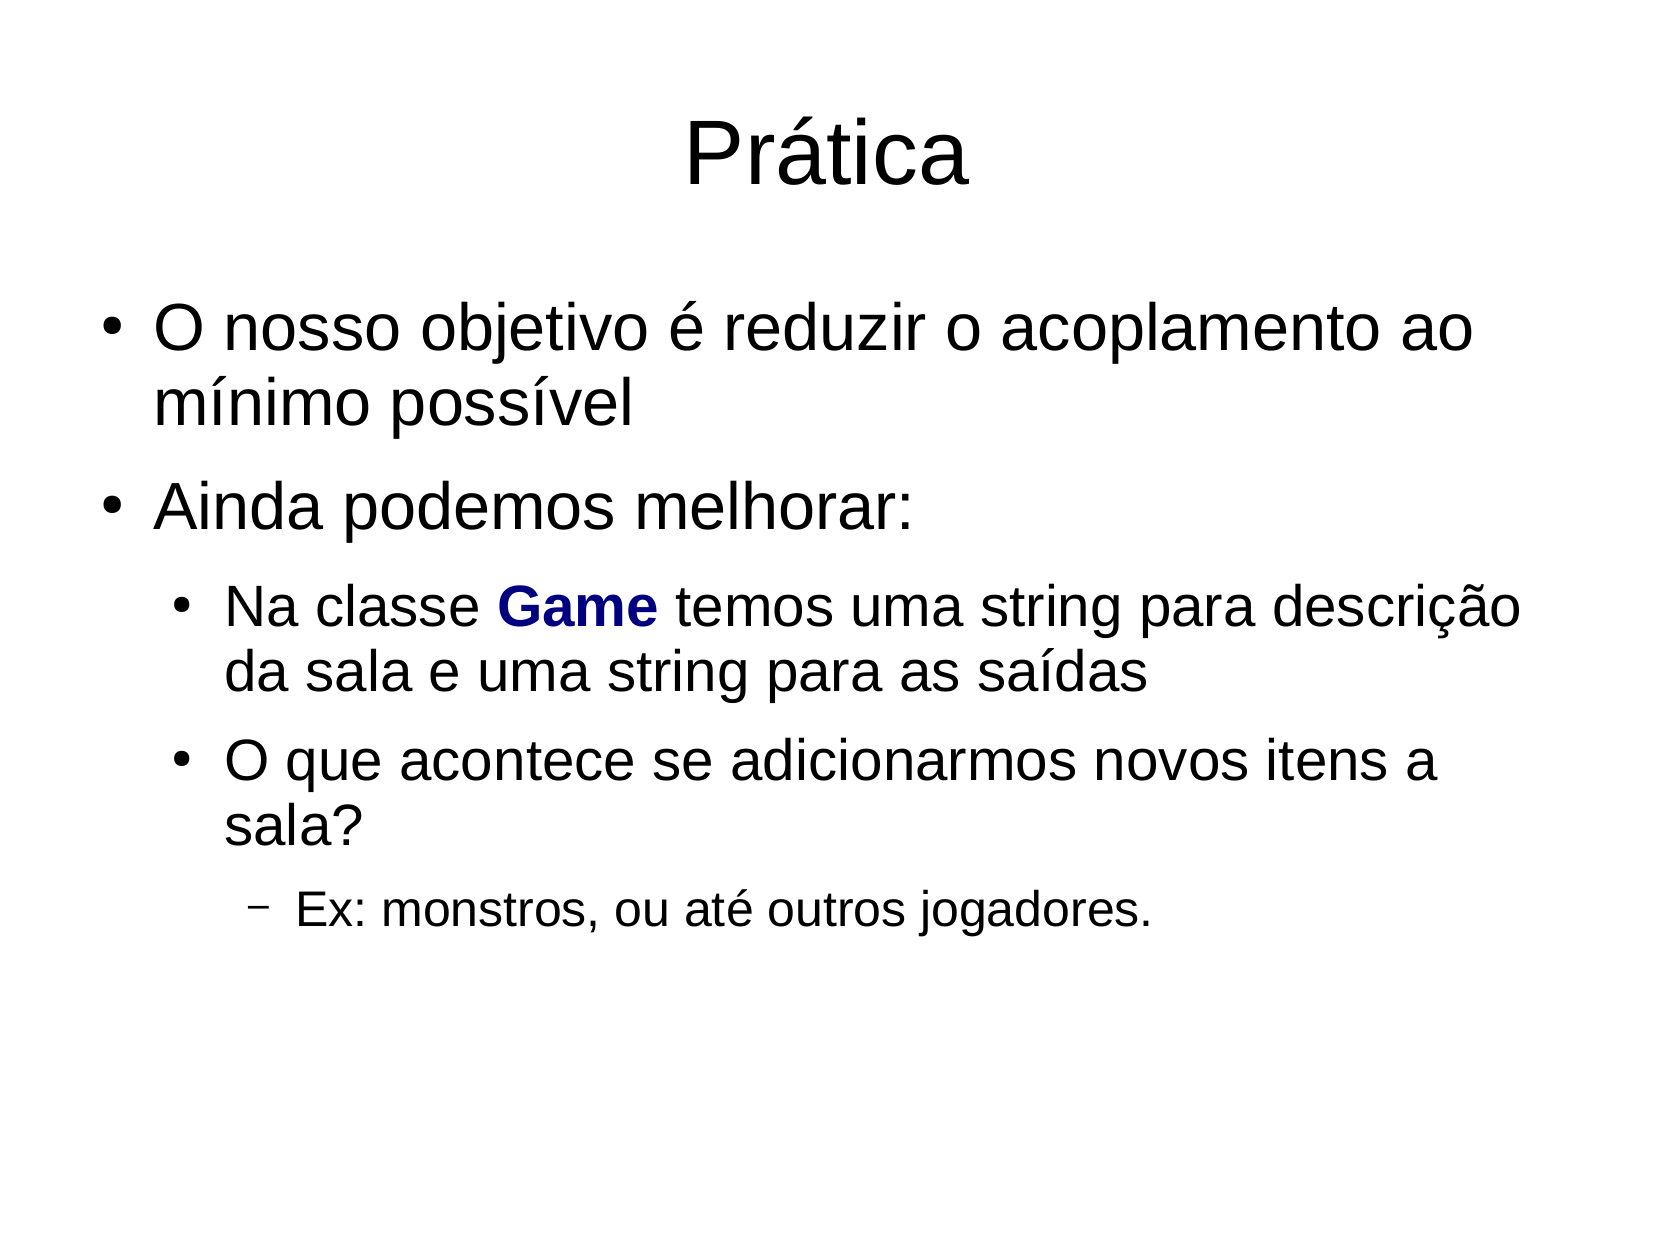

# Prática
O nosso objetivo é reduzir o acoplamento ao mínimo possível
Ainda podemos melhorar:
Na classe Game temos uma string para descrição da sala e uma string para as saídas
O que acontece se adicionarmos novos itens a sala?
Ex: monstros, ou até outros jogadores.